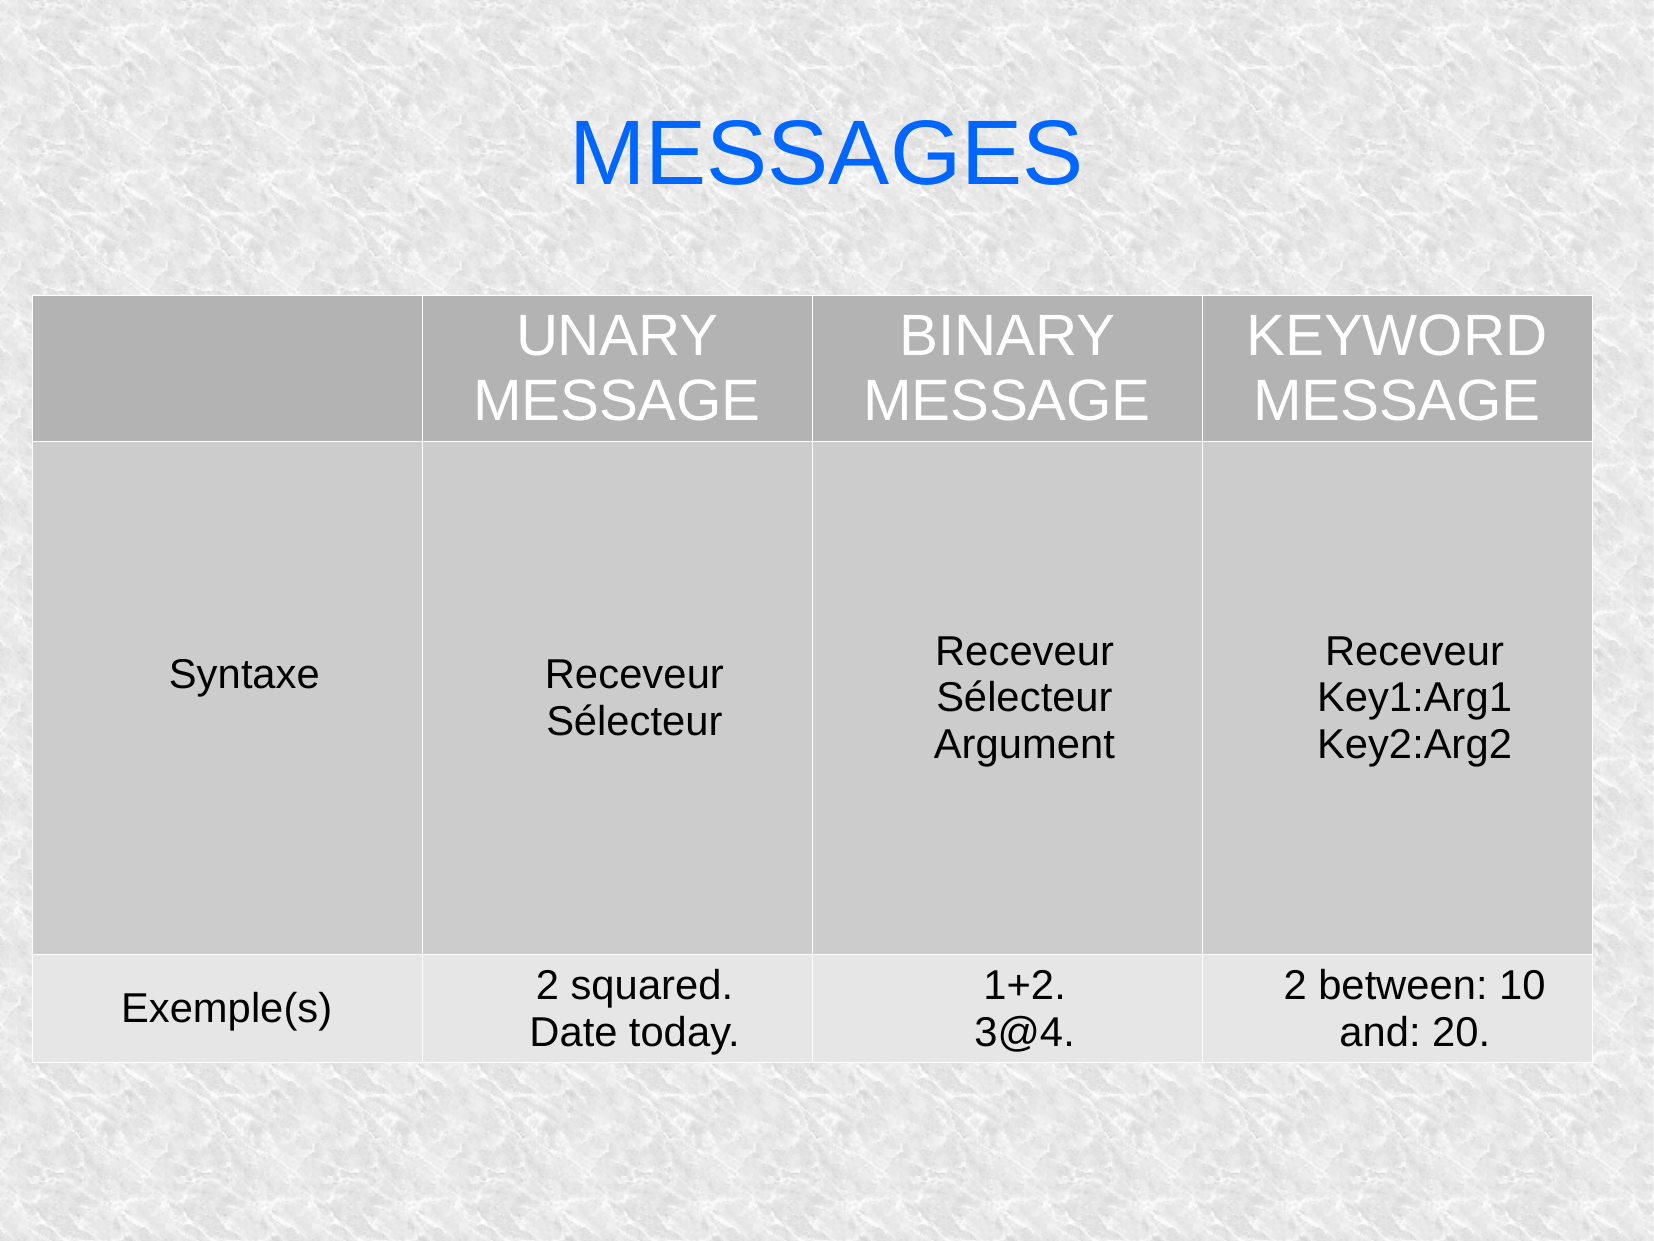

# MESSAGES
| | UNARY MESSAGE | BINARY MESSAGE | KEYWORD MESSAGE |
| --- | --- | --- | --- |
| Syntaxe | Receveur Sélecteur | Receveur Sélecteur Argument | Receveur Key1:Arg1 Key2:Arg2 |
| Exemple(s) | 2 squared. Date today. | 1+2. 3@4. | 2 between: 10 and: 20. |